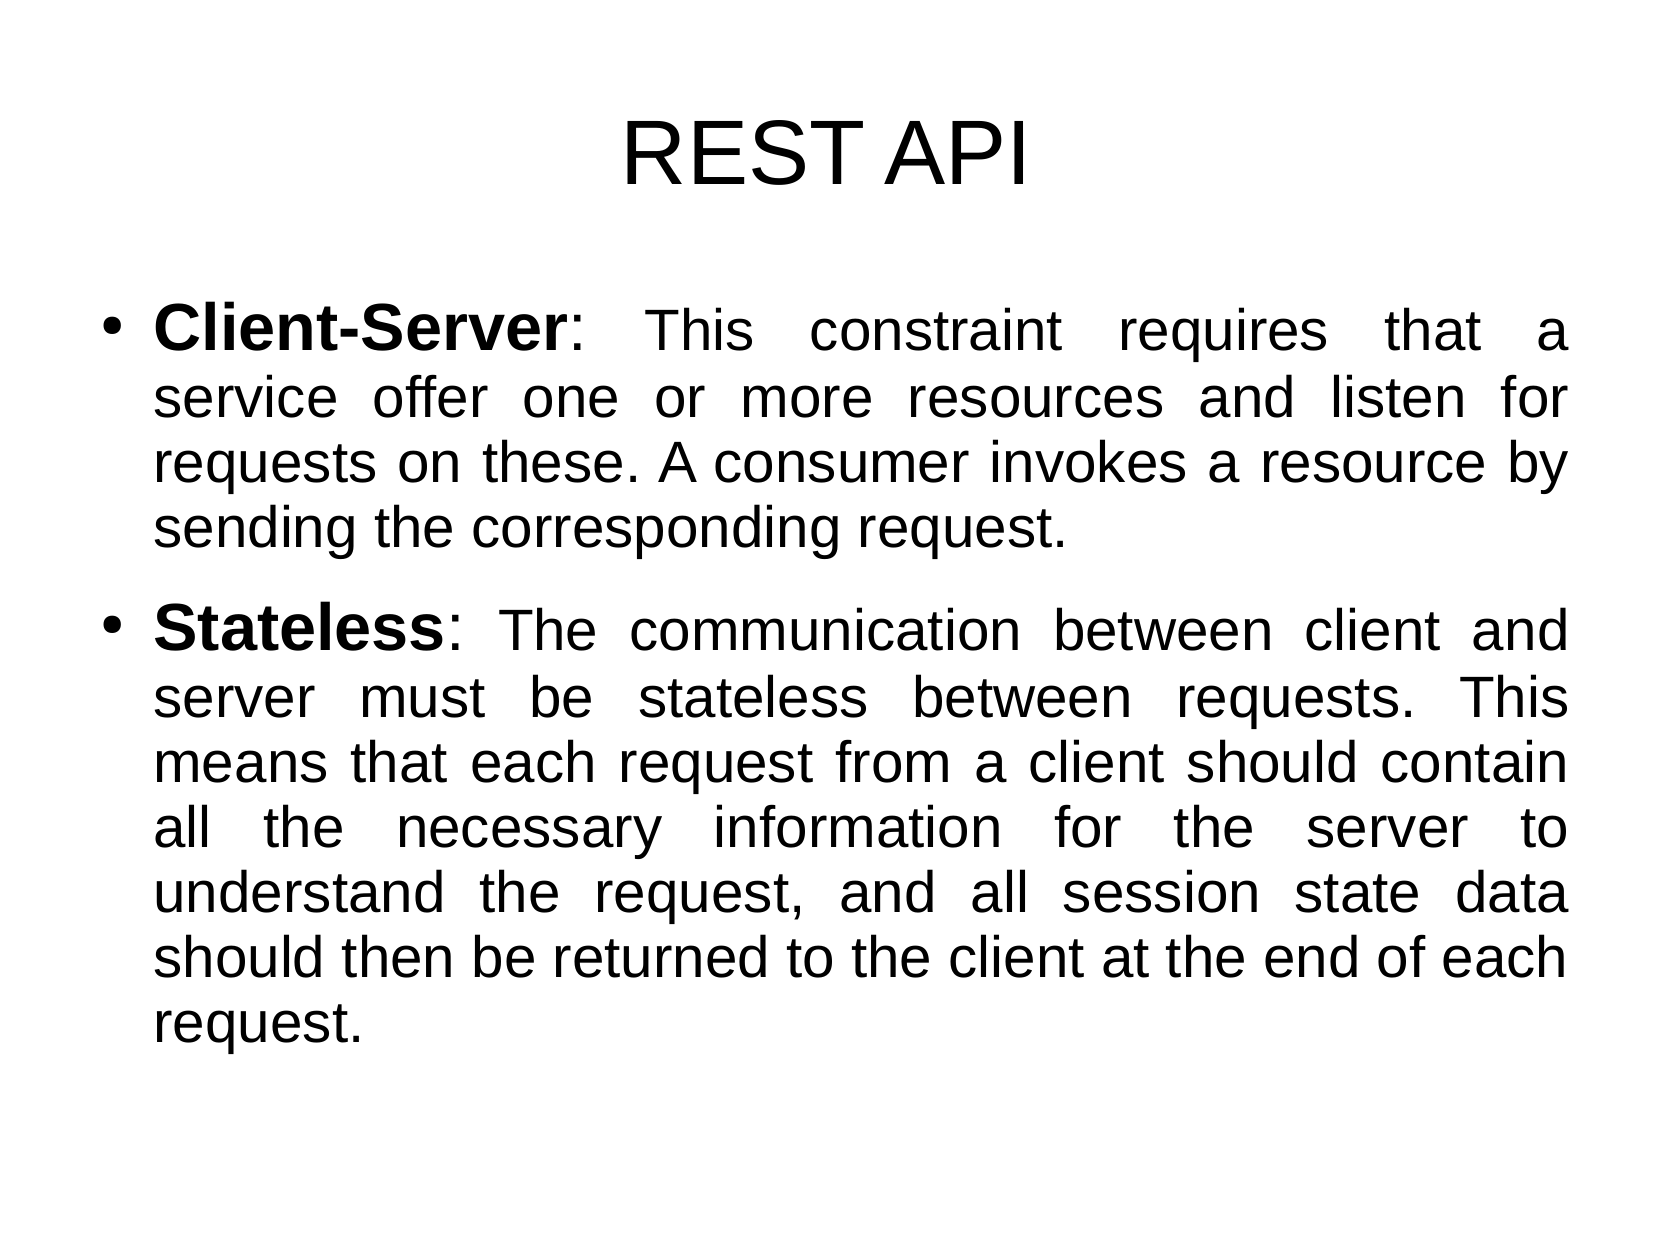

# REST API
Client-Server: This constraint requires that a service offer one or more resources and listen for requests on these. A consumer invokes a resource by sending the corresponding request.
Stateless: The communication between client and server must be stateless between requests. This means that each request from a client should contain all the necessary information for the server to understand the request, and all session state data should then be returned to the client at the end of each request.